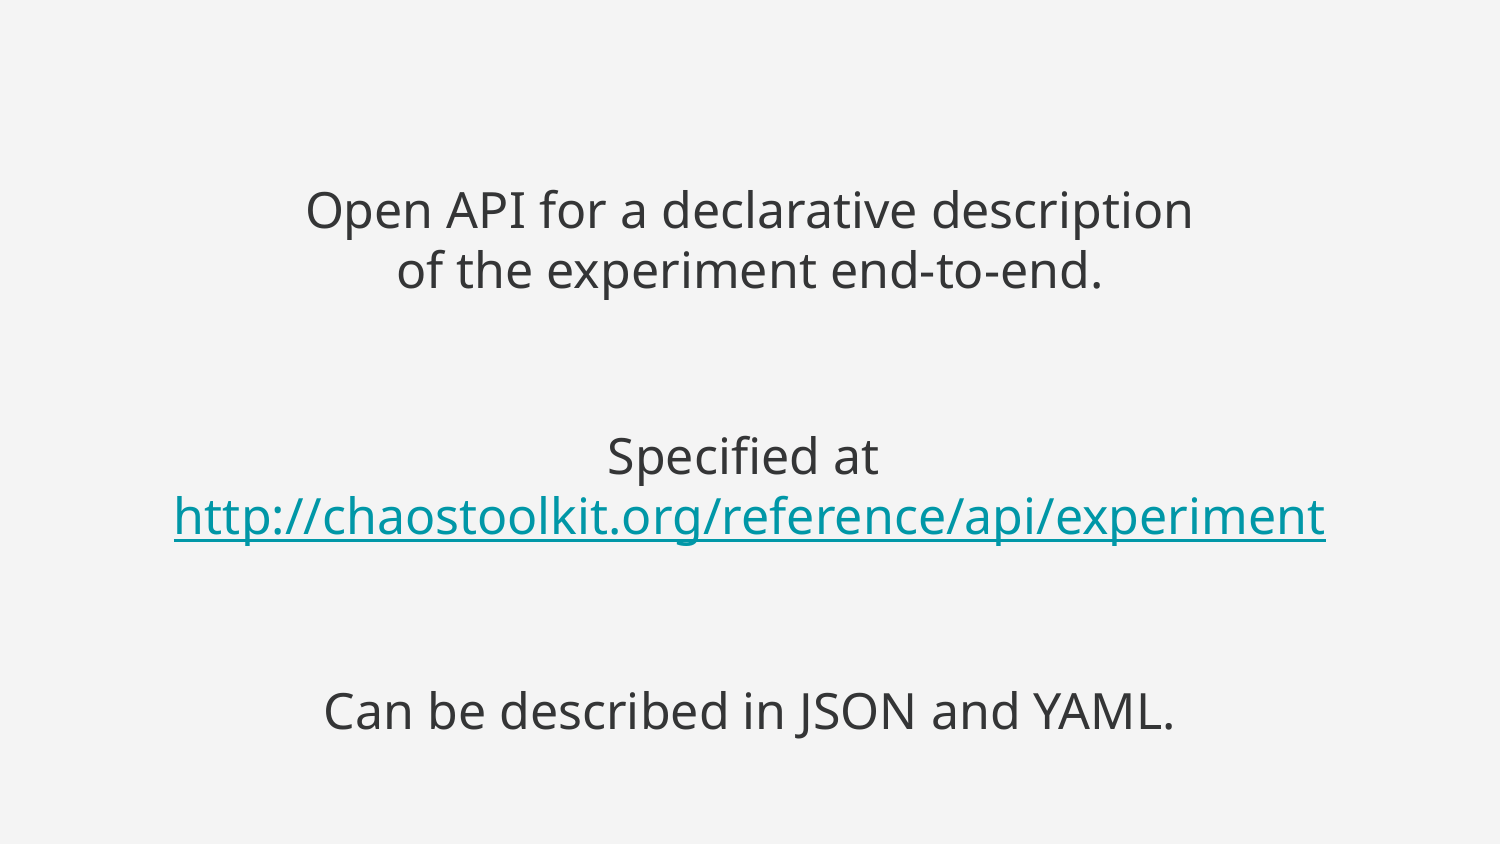

# Open API for a declarative description of the experiment end-to-end.
Specified at http://chaostoolkit.org/reference/api/experiment
Can be described in JSON and YAML.